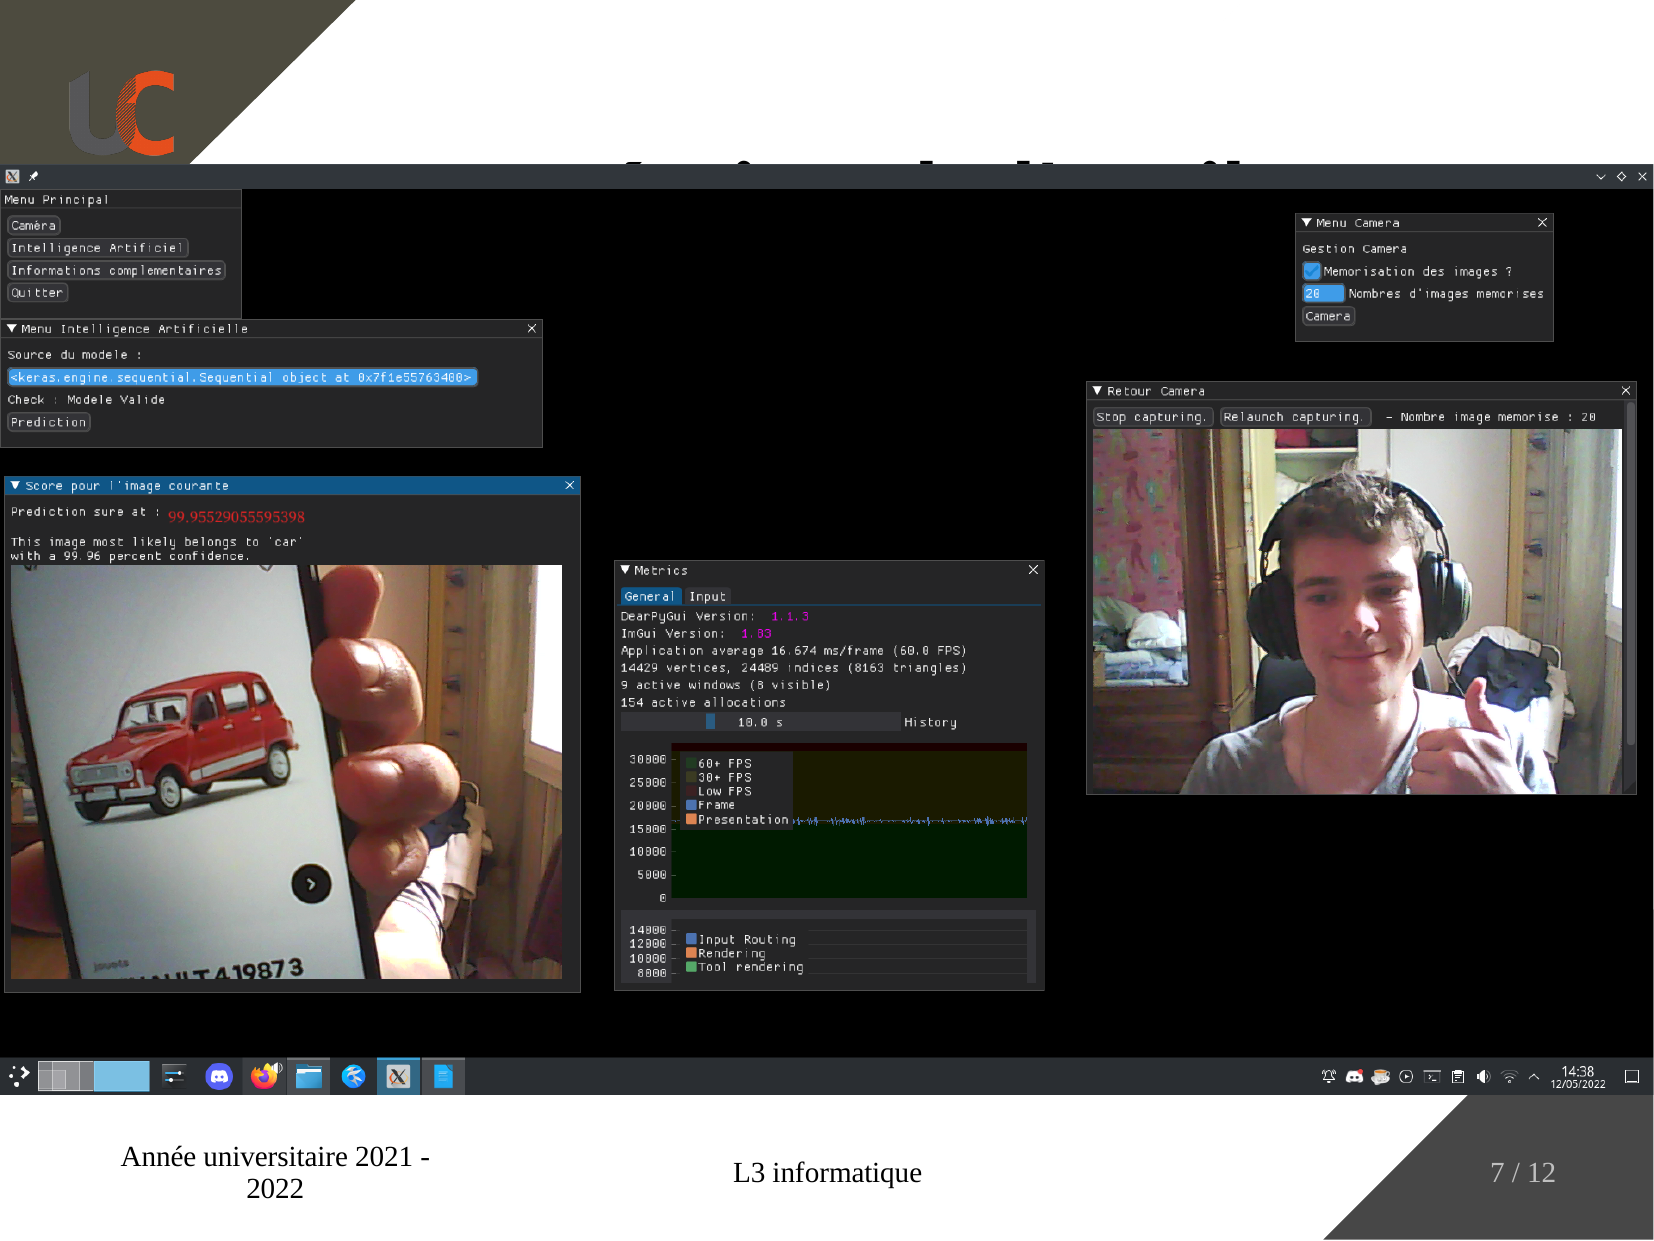

# La création de l'outil
Une première version
Année universitaire 2021 - 2022
L3 informatique